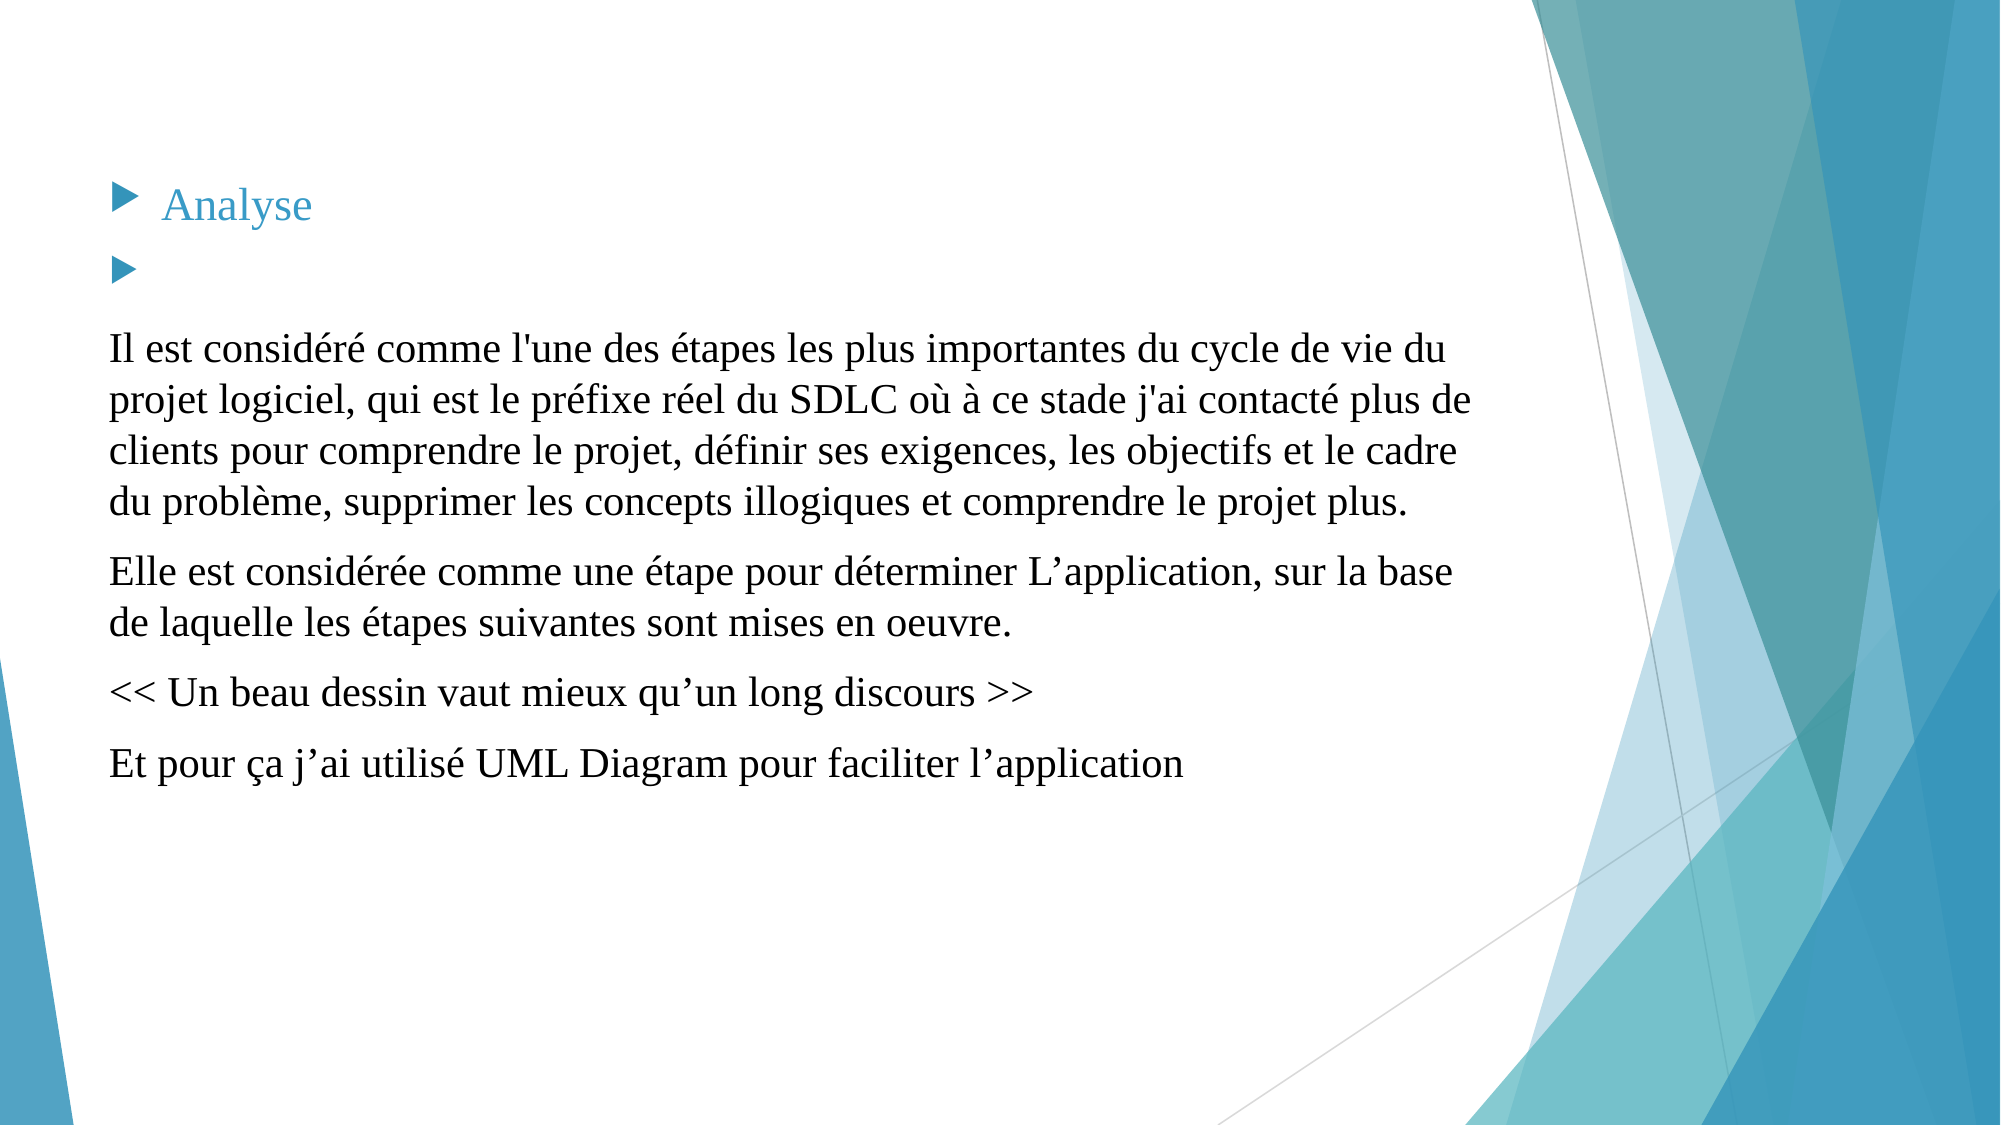

# Analyse
Il est considéré comme l'une des étapes les plus importantes du cycle de vie du projet logiciel, qui est le préfixe réel du SDLC où à ce stade j'ai contacté plus de clients pour comprendre le projet, définir ses exigences, les objectifs et le cadre du problème, supprimer les concepts illogiques et comprendre le projet plus.
Elle est considérée comme une étape pour déterminer L’application, sur la base de laquelle les étapes suivantes sont mises en oeuvre.
<< Un beau dessin vaut mieux qu’un long discours >>
Et pour ça j’ai utilisé UML Diagram pour faciliter l’application